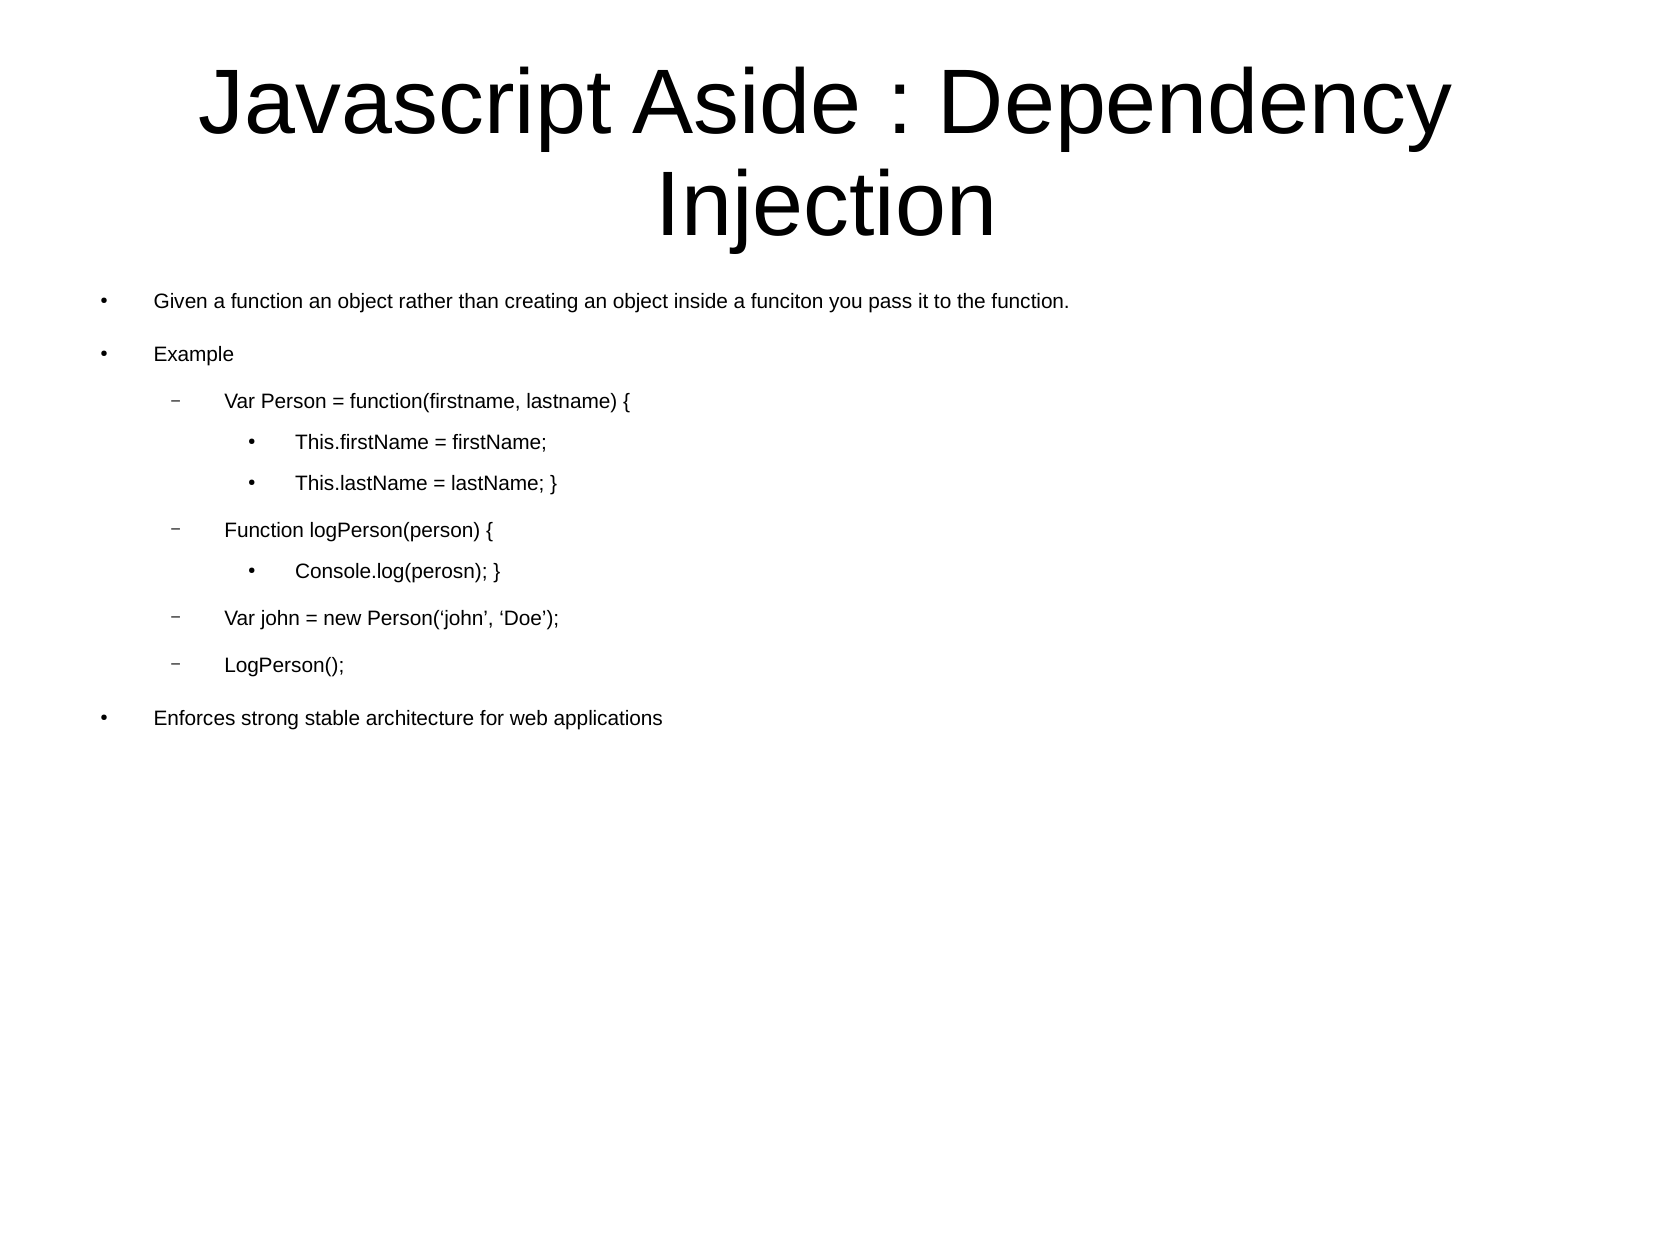

# Javascript Aside : Dependency Injection
Given a function an object rather than creating an object inside a funciton you pass it to the function.
Example
Var Person = function(firstname, lastname) {
This.firstName = firstName;
This.lastName = lastName; }
Function logPerson(person) {
Console.log(perosn); }
Var john = new Person(‘john’, ‘Doe’);
LogPerson();
Enforces strong stable architecture for web applications